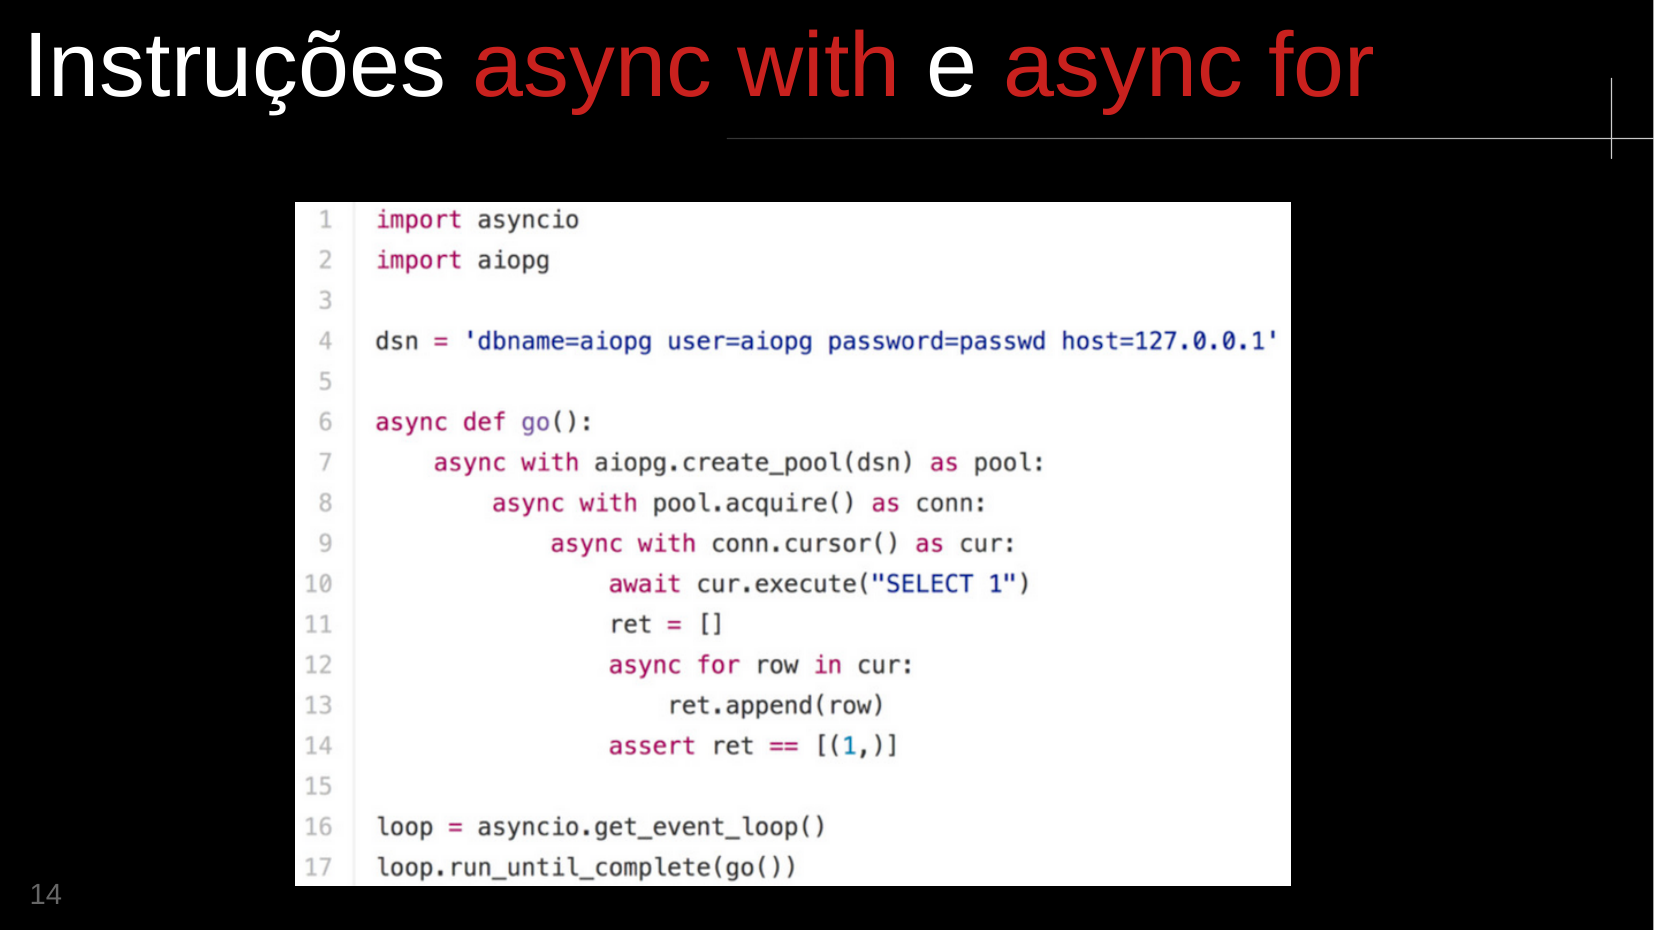

# Instruções async with e async for
14